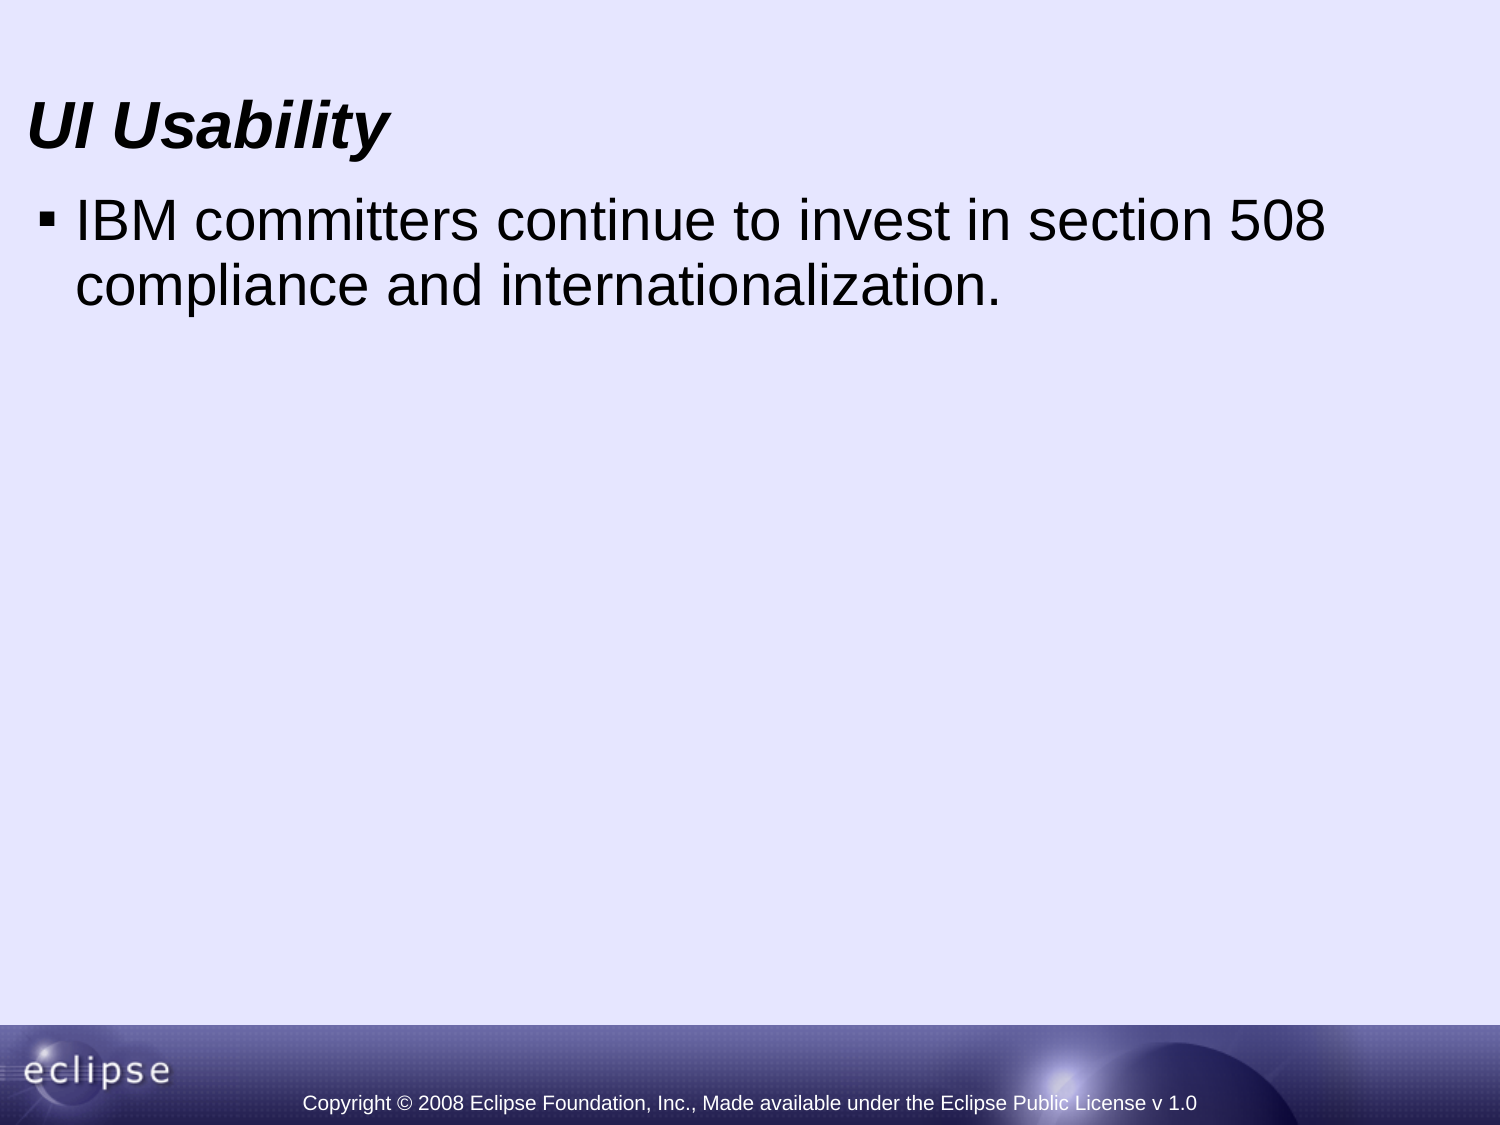

# UI Usability
IBM committers continue to invest in section 508 compliance and internationalization.